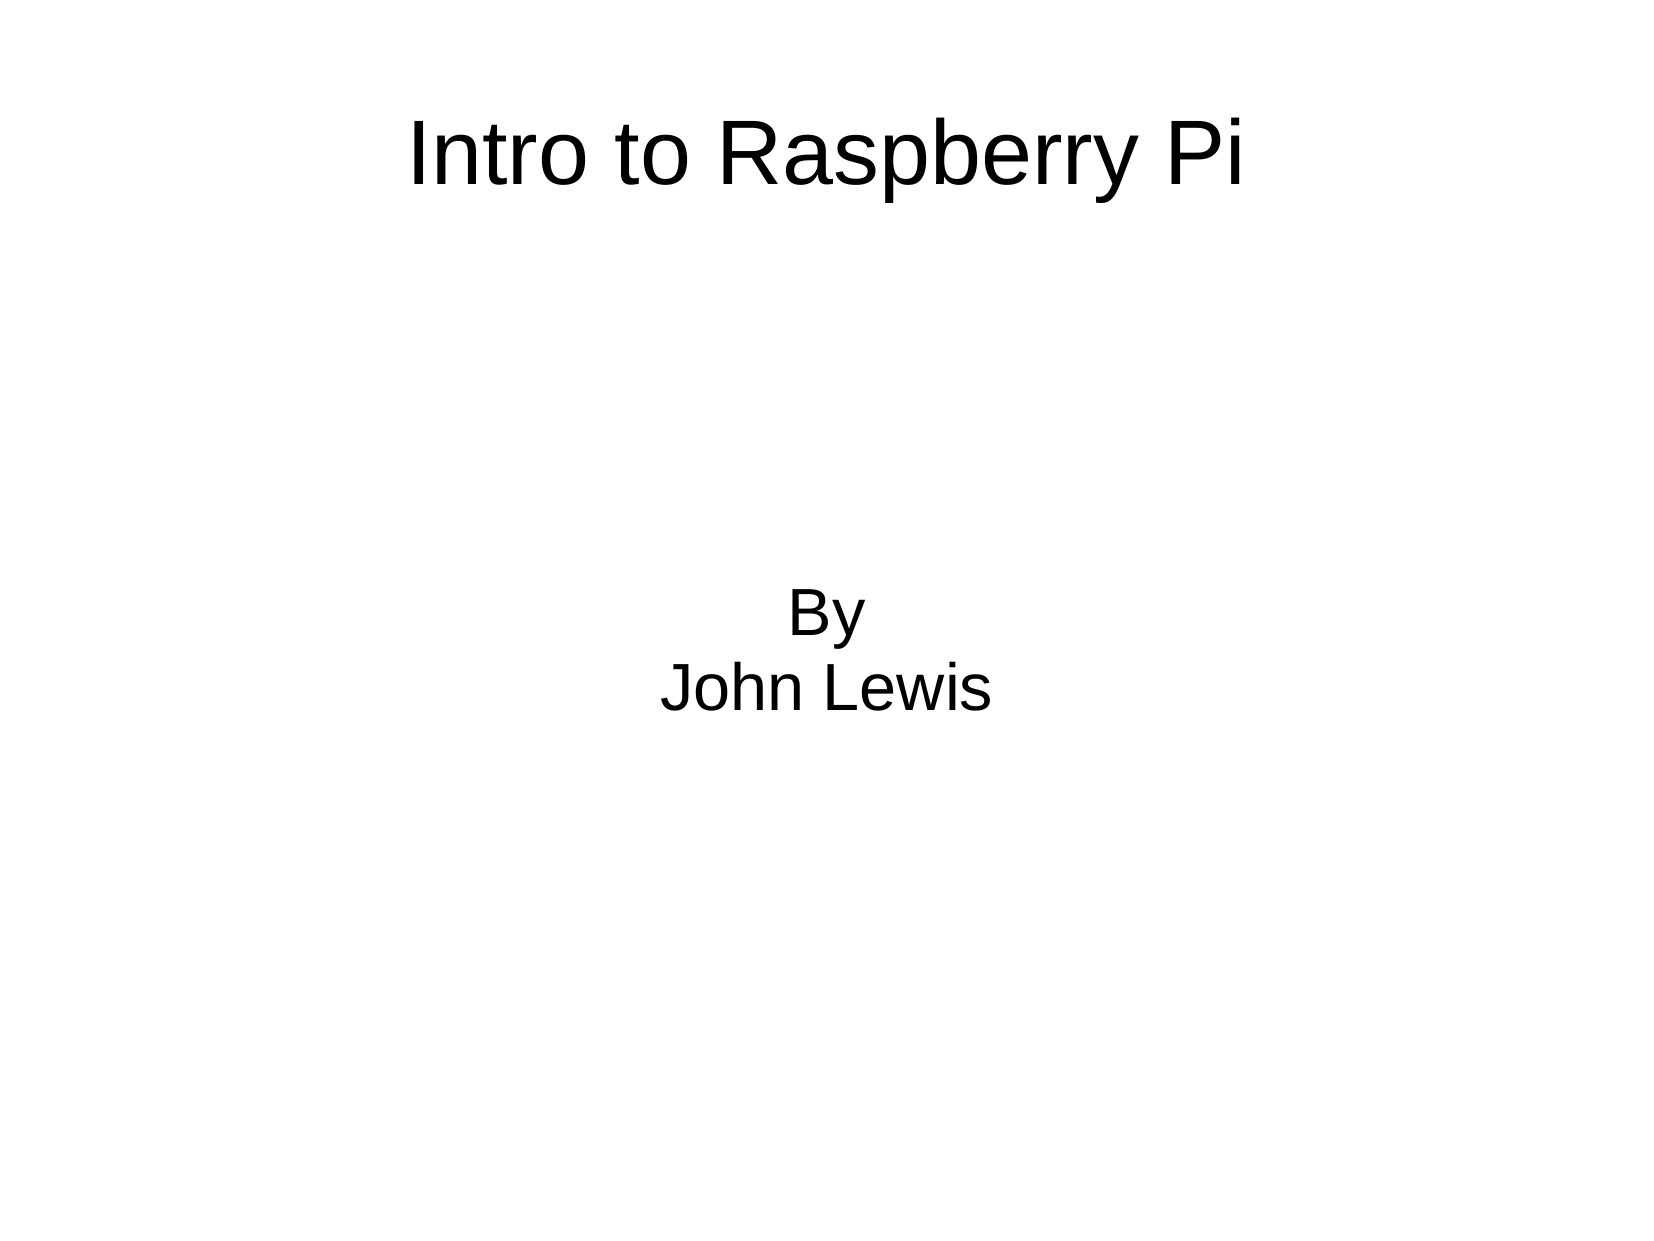

# Intro to Raspberry Pi
By
John Lewis